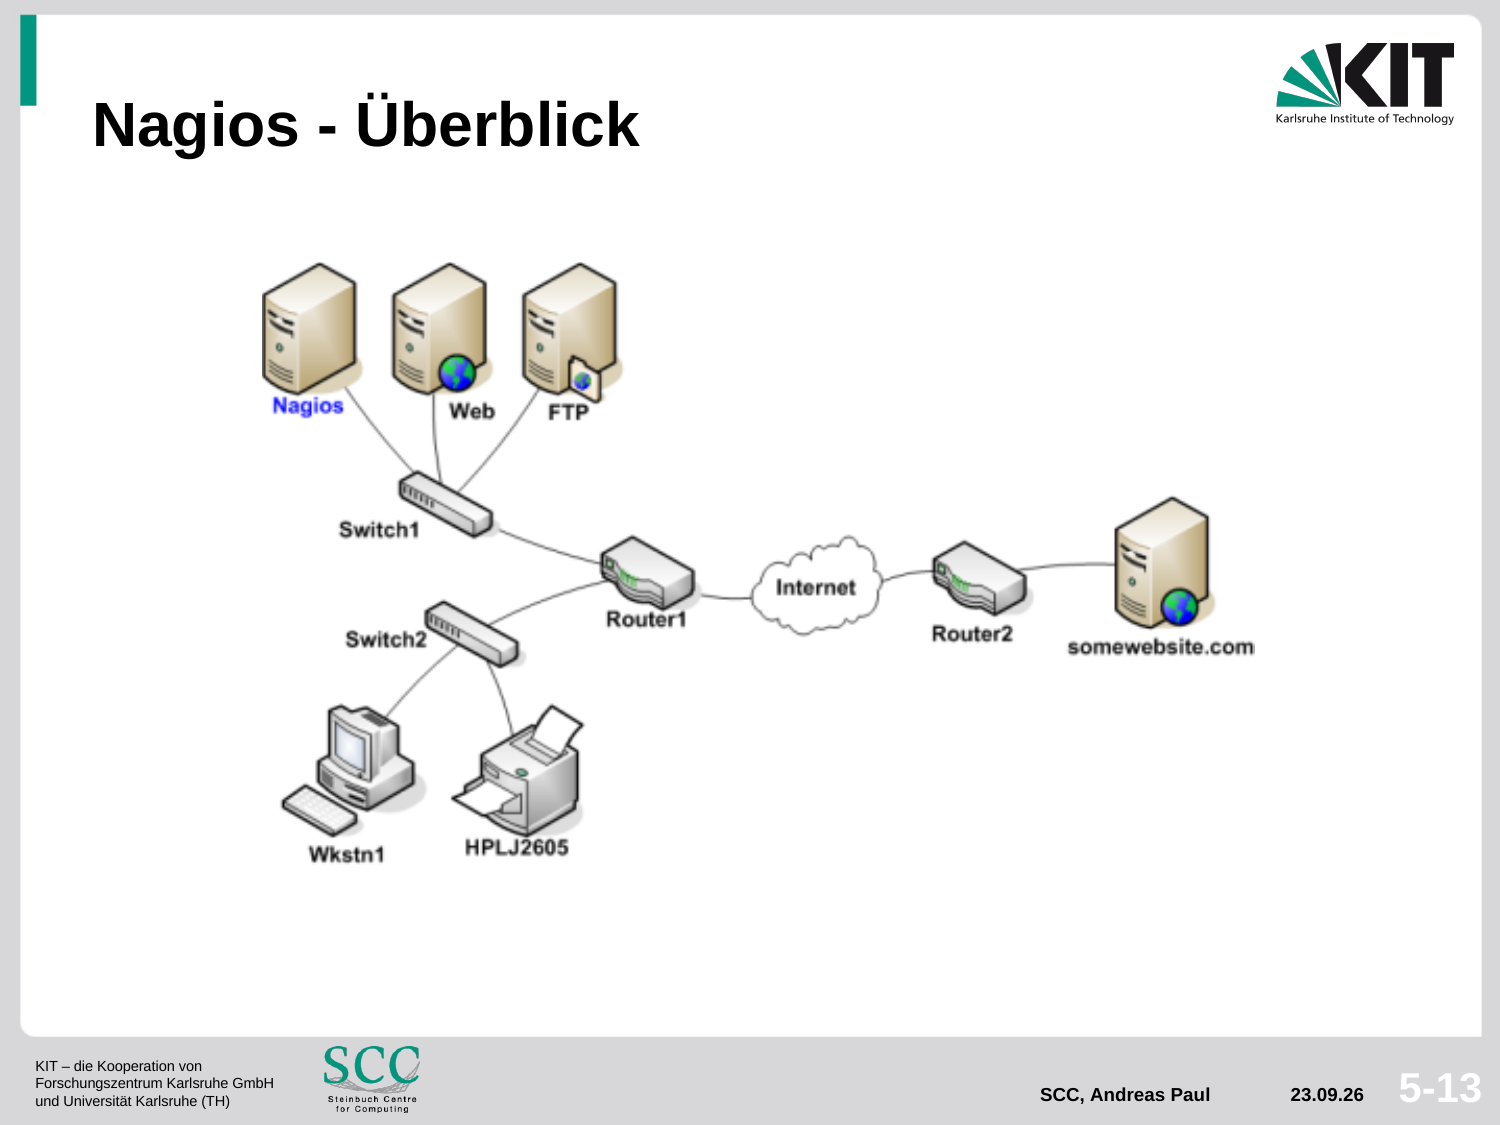

# Nagios - Überblick
5
SCC, Andreas Paul